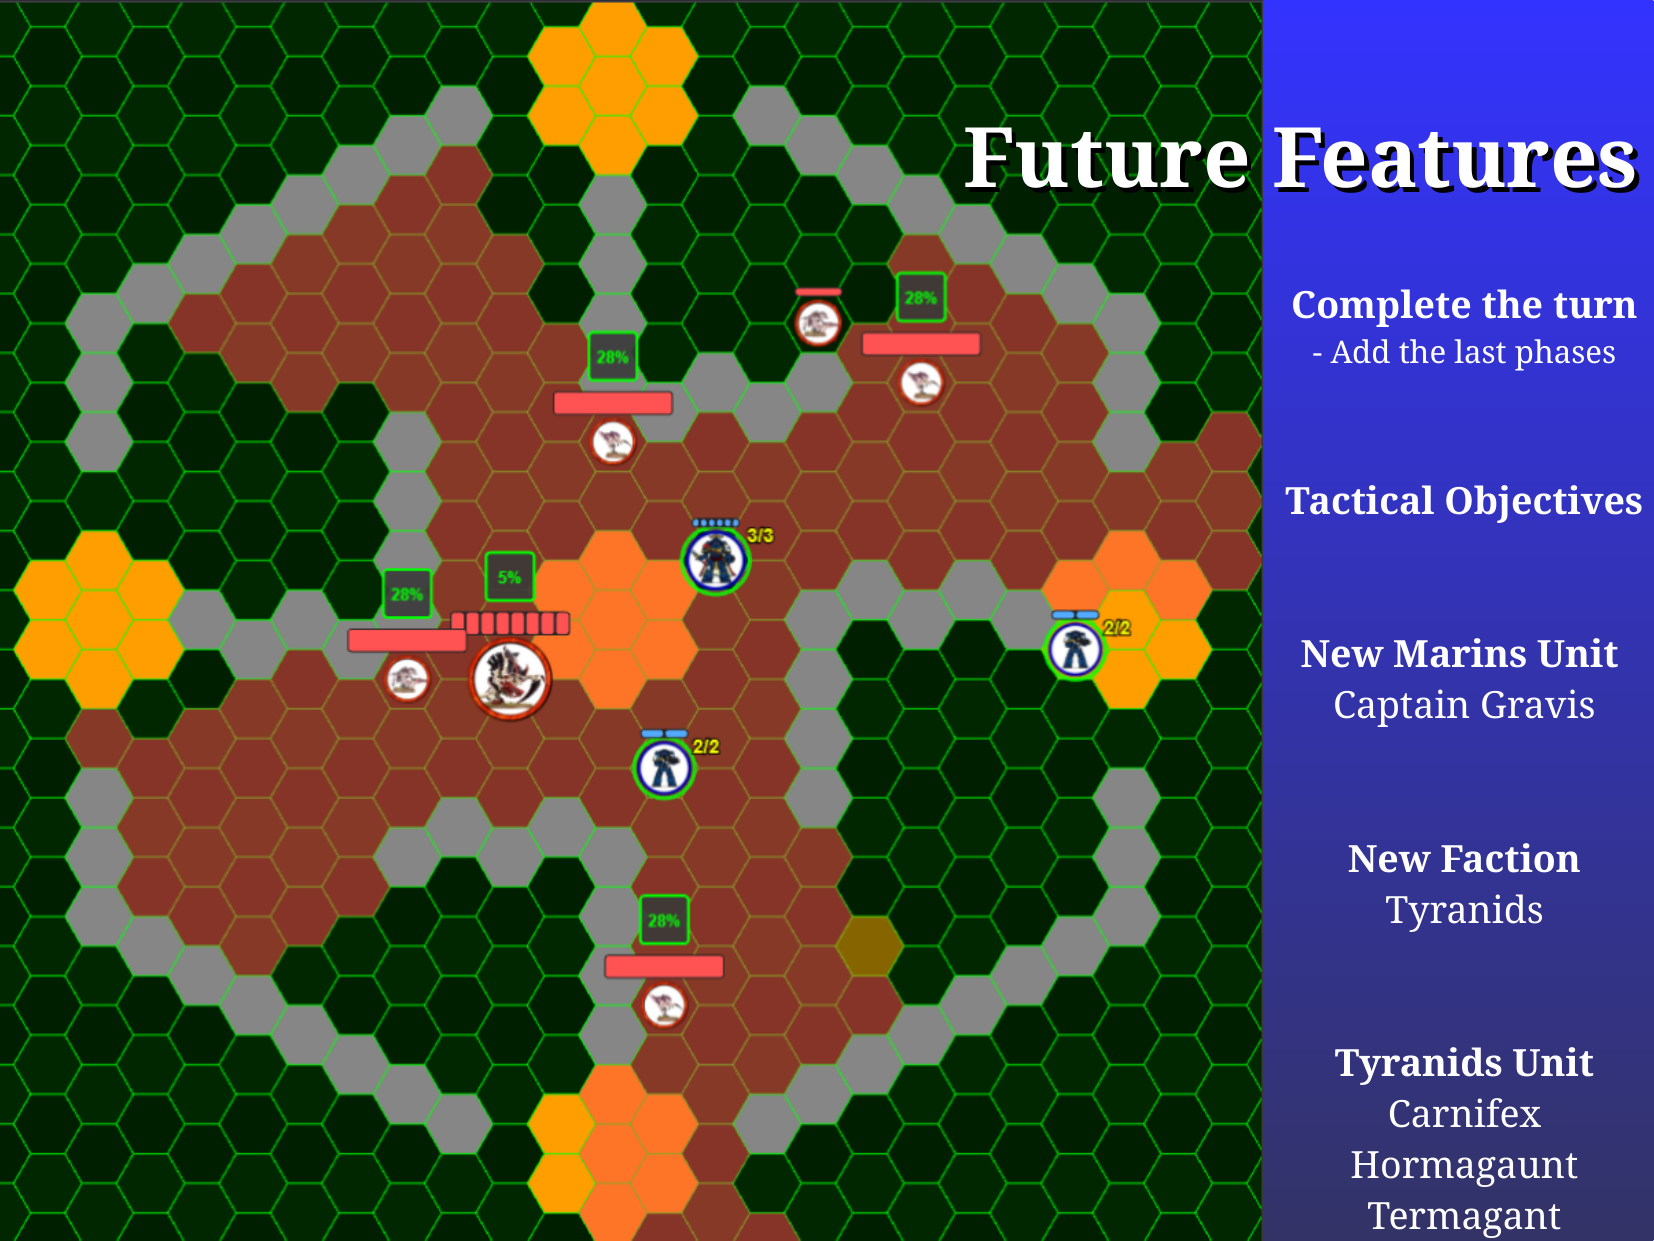

Future Features
Complete the turn
- Add the last phases
Tactical Objectives
New Marins Unit
Captain Gravis
New Faction Tyranids
Tyranids Unit
Carnifex
Hormagaunt
Termagant